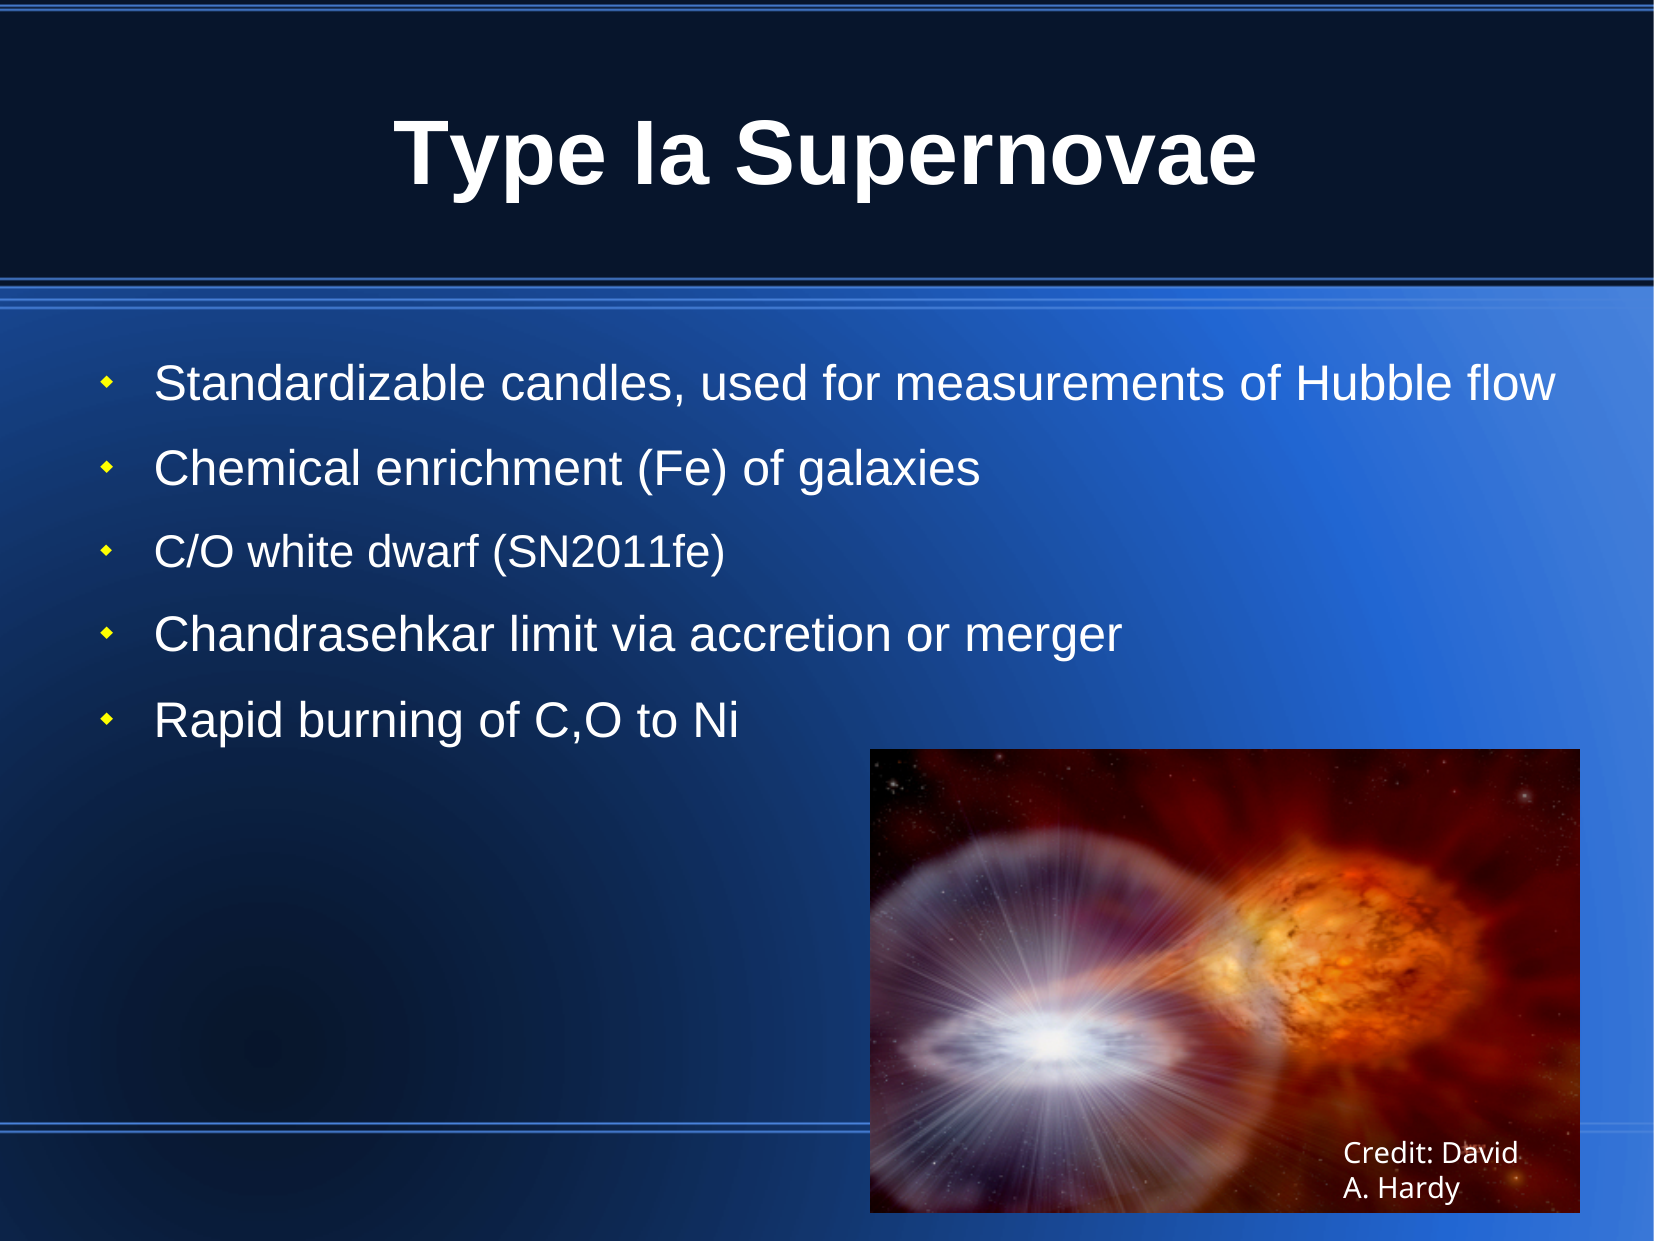

# Type Ia Supernovae
Standardizable candles, used for measurements of Hubble flow
Chemical enrichment (Fe) of galaxies
C/O white dwarf (SN2011fe)
Chandrasehkar limit via accretion or merger
Rapid burning of C,O to Ni
Credit: David A. Hardy